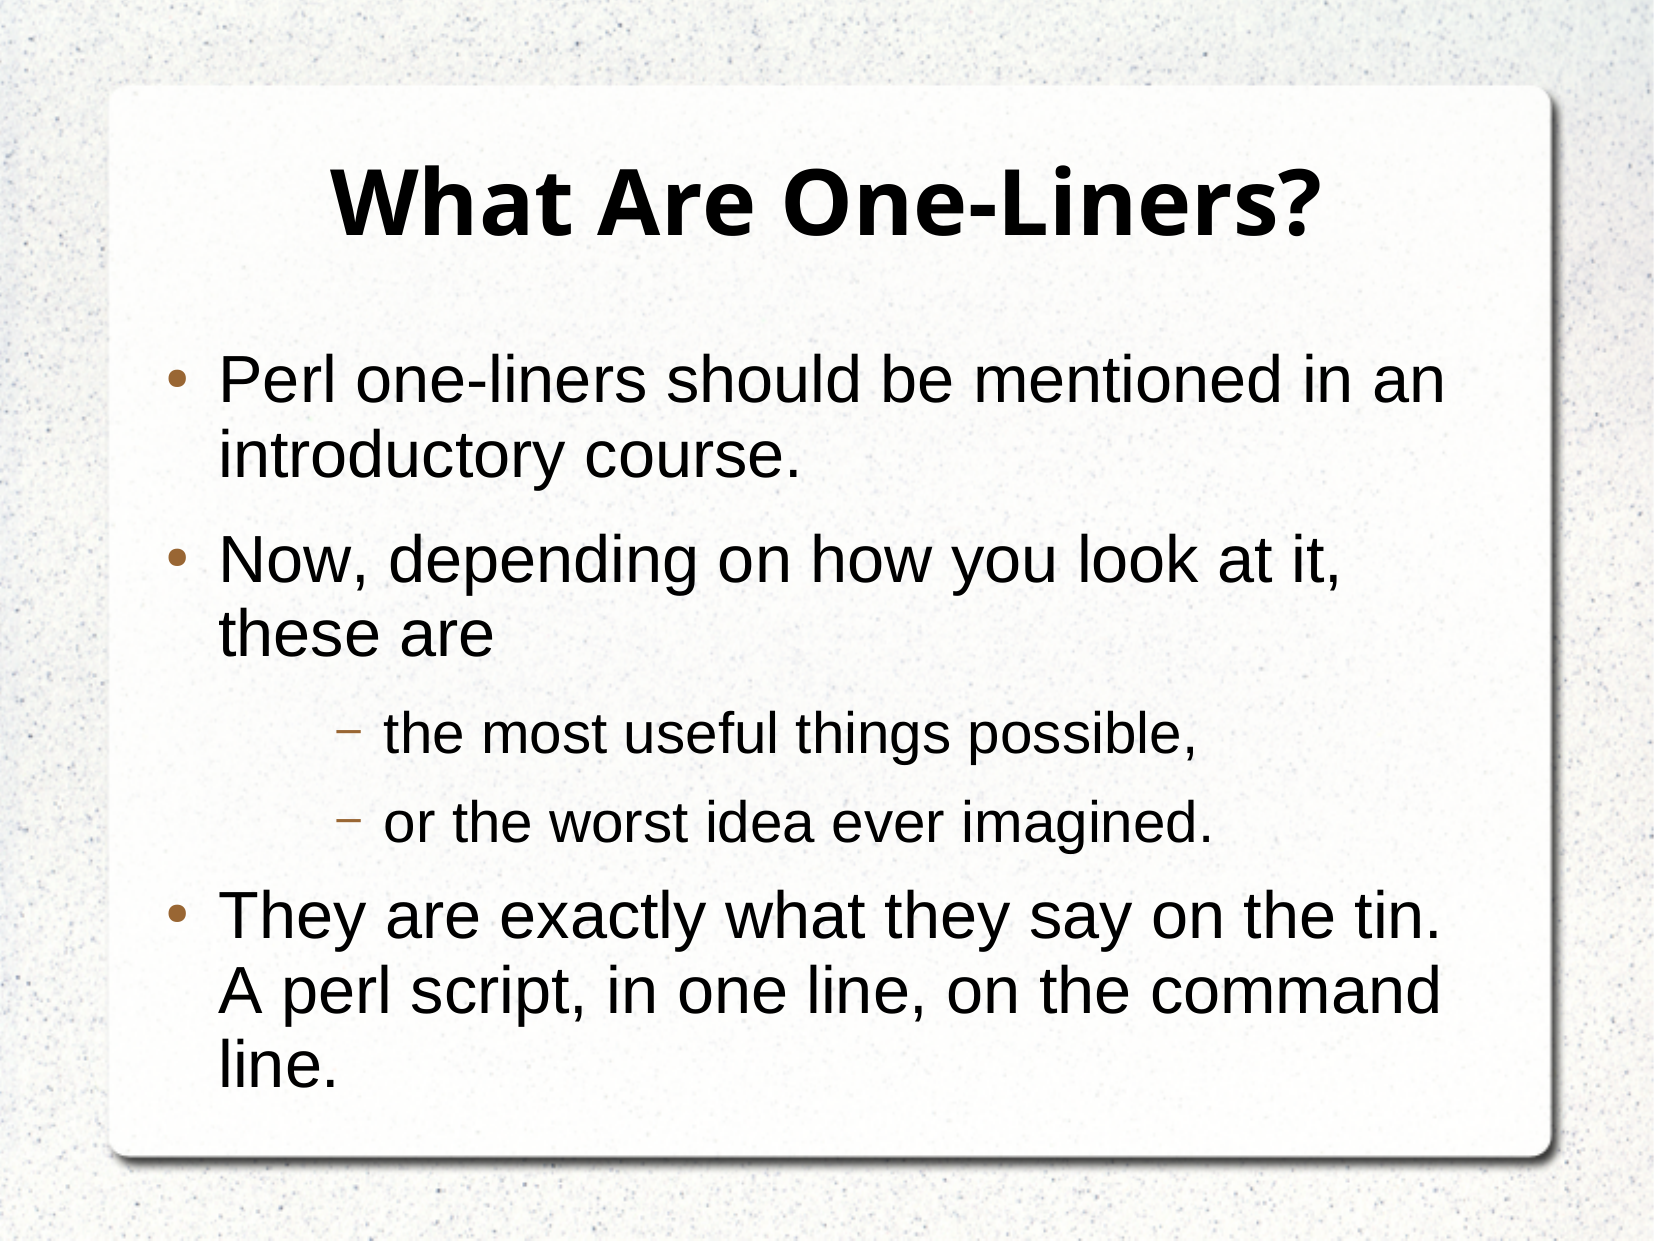

# What Are One-Liners?
Perl one-liners should be mentioned in an introductory course.
Now, depending on how you look at it, these are
the most useful things possible,
or the worst idea ever imagined.
They are exactly what they say on the tin. A perl script, in one line, on the command line.